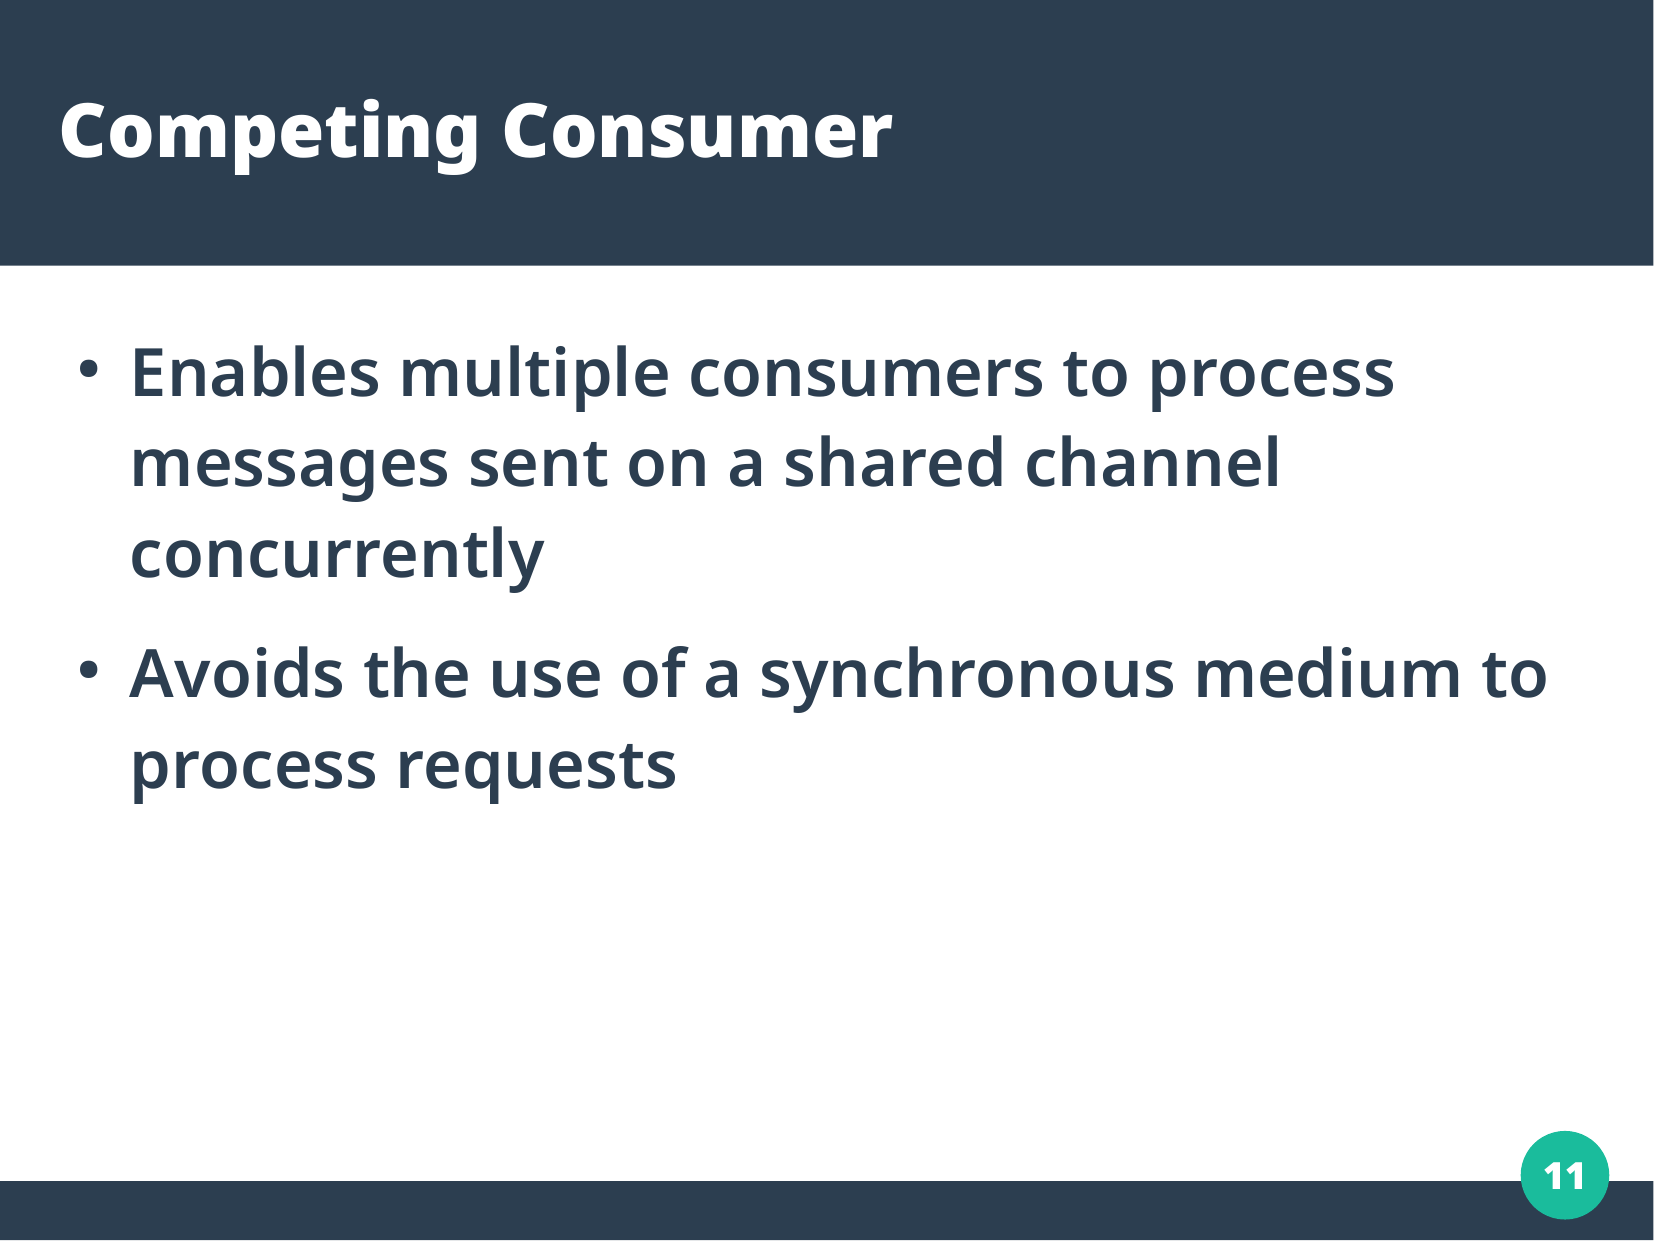

# Competing Consumer
Enables multiple consumers to process messages sent on a shared channel concurrently
Avoids the use of a synchronous medium to process requests
11